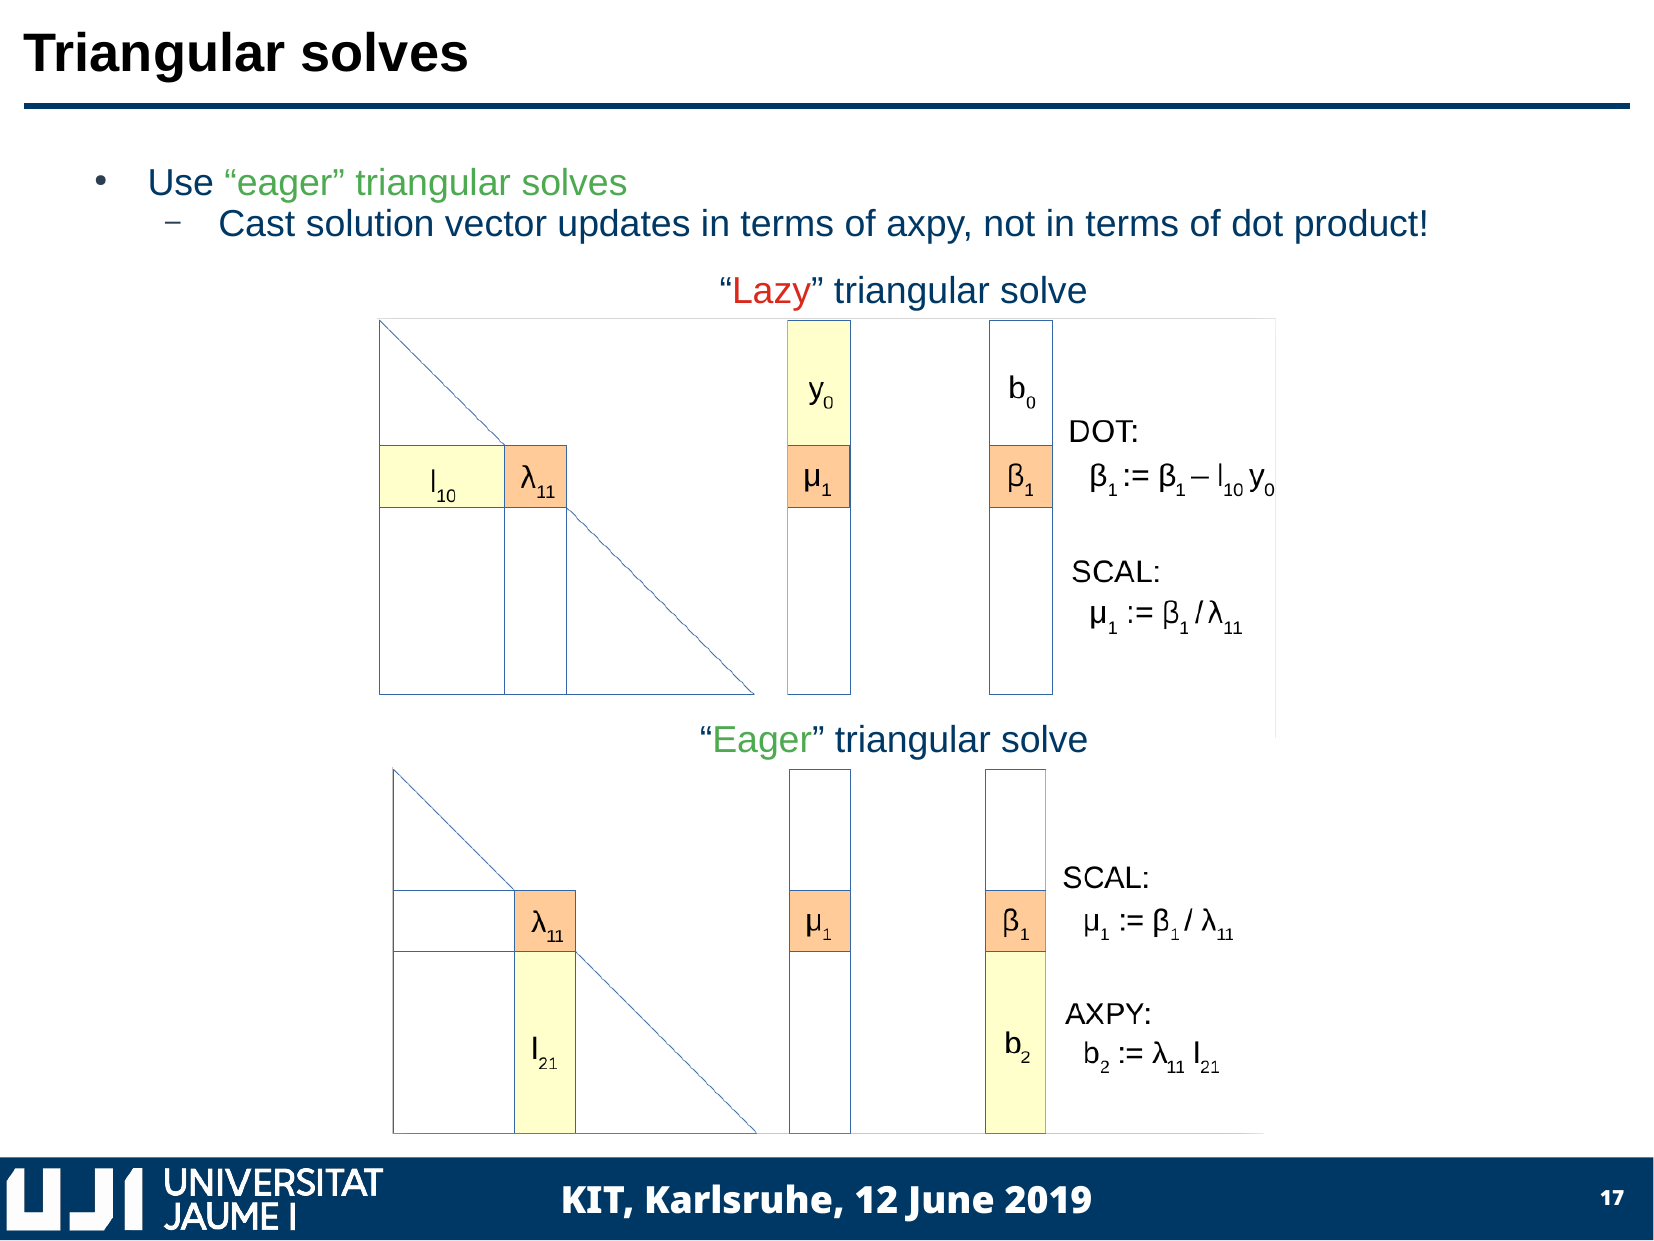

# Triangular solves
Use “eager” triangular solves
Cast solution vector updates in terms of axpy, not in terms of dot product!
“Lazy” triangular solve
“Eager” triangular solve
KIT, Karlsruhe, 12 June 2019
17